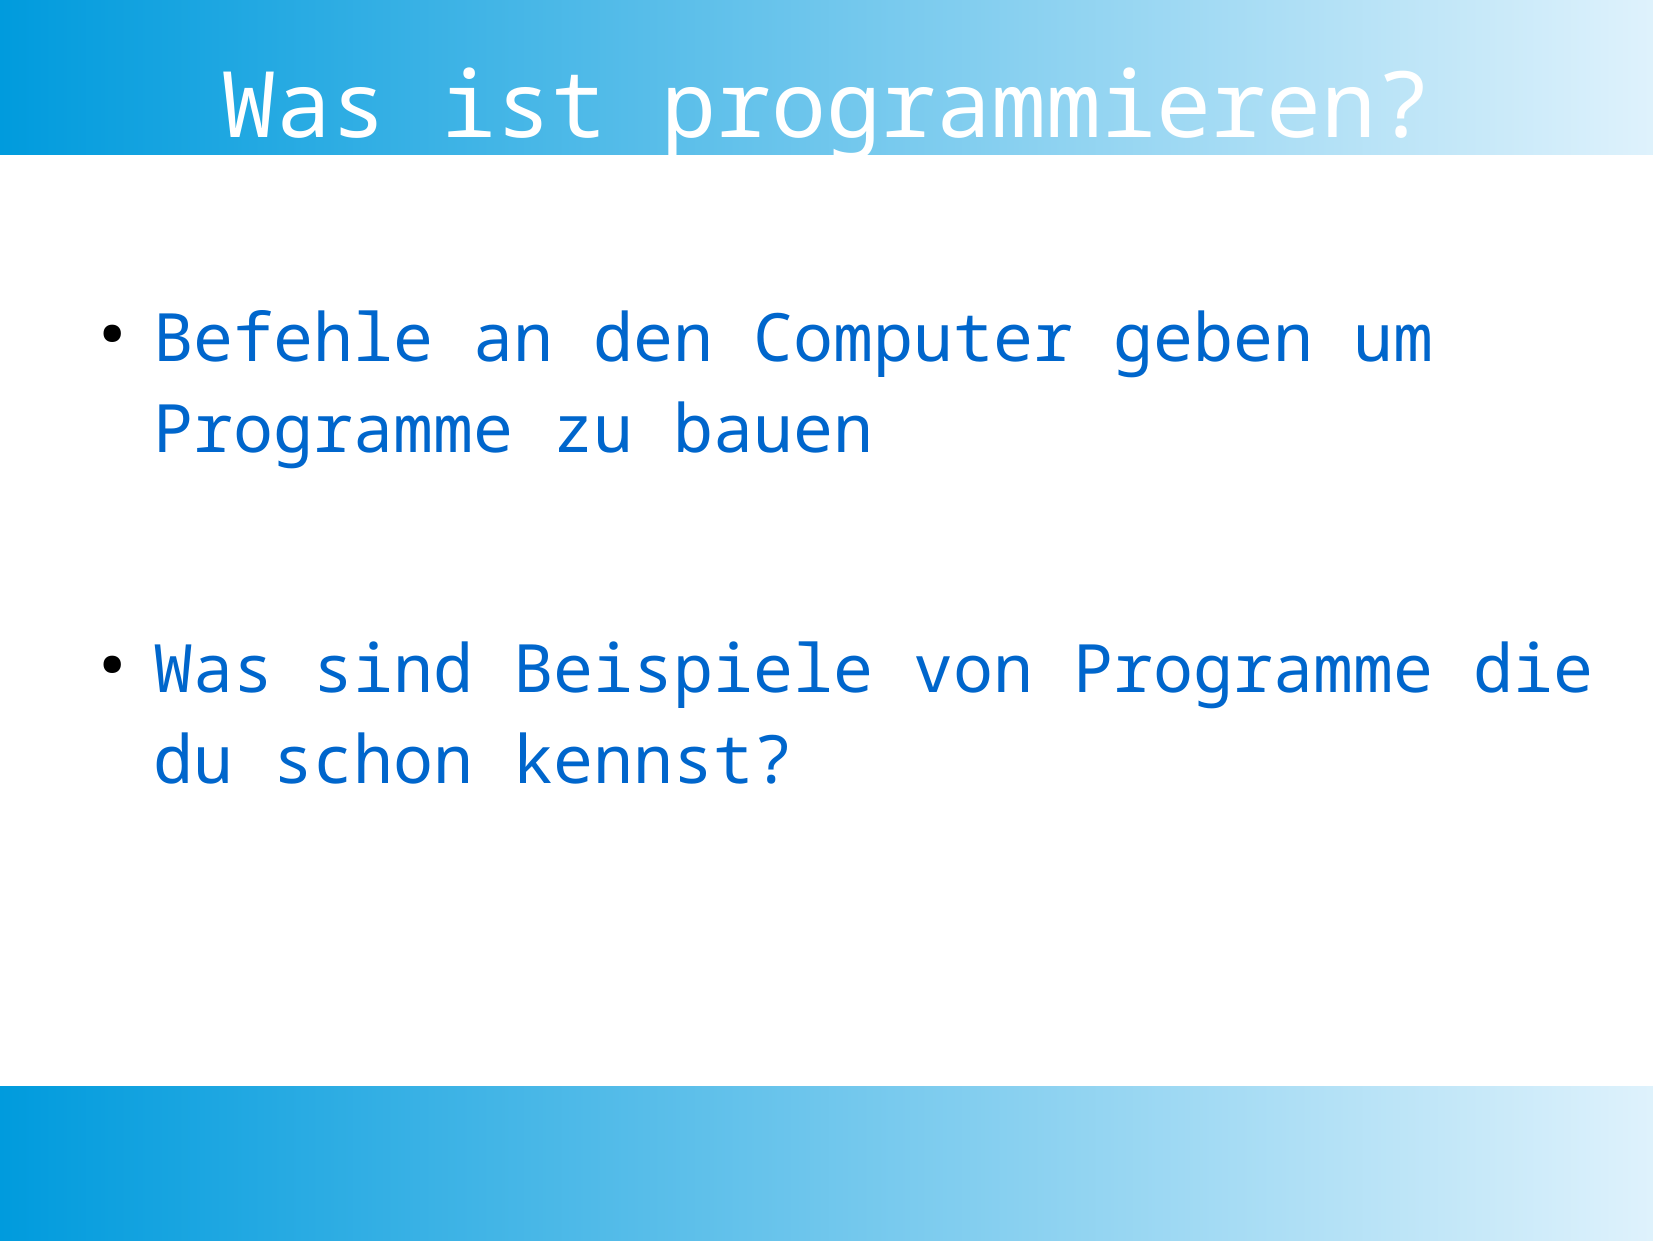

# Was ist programmieren?
Befehle an den Computer geben um Programme zu bauen
Was sind Beispiele von Programme die du schon kennst?